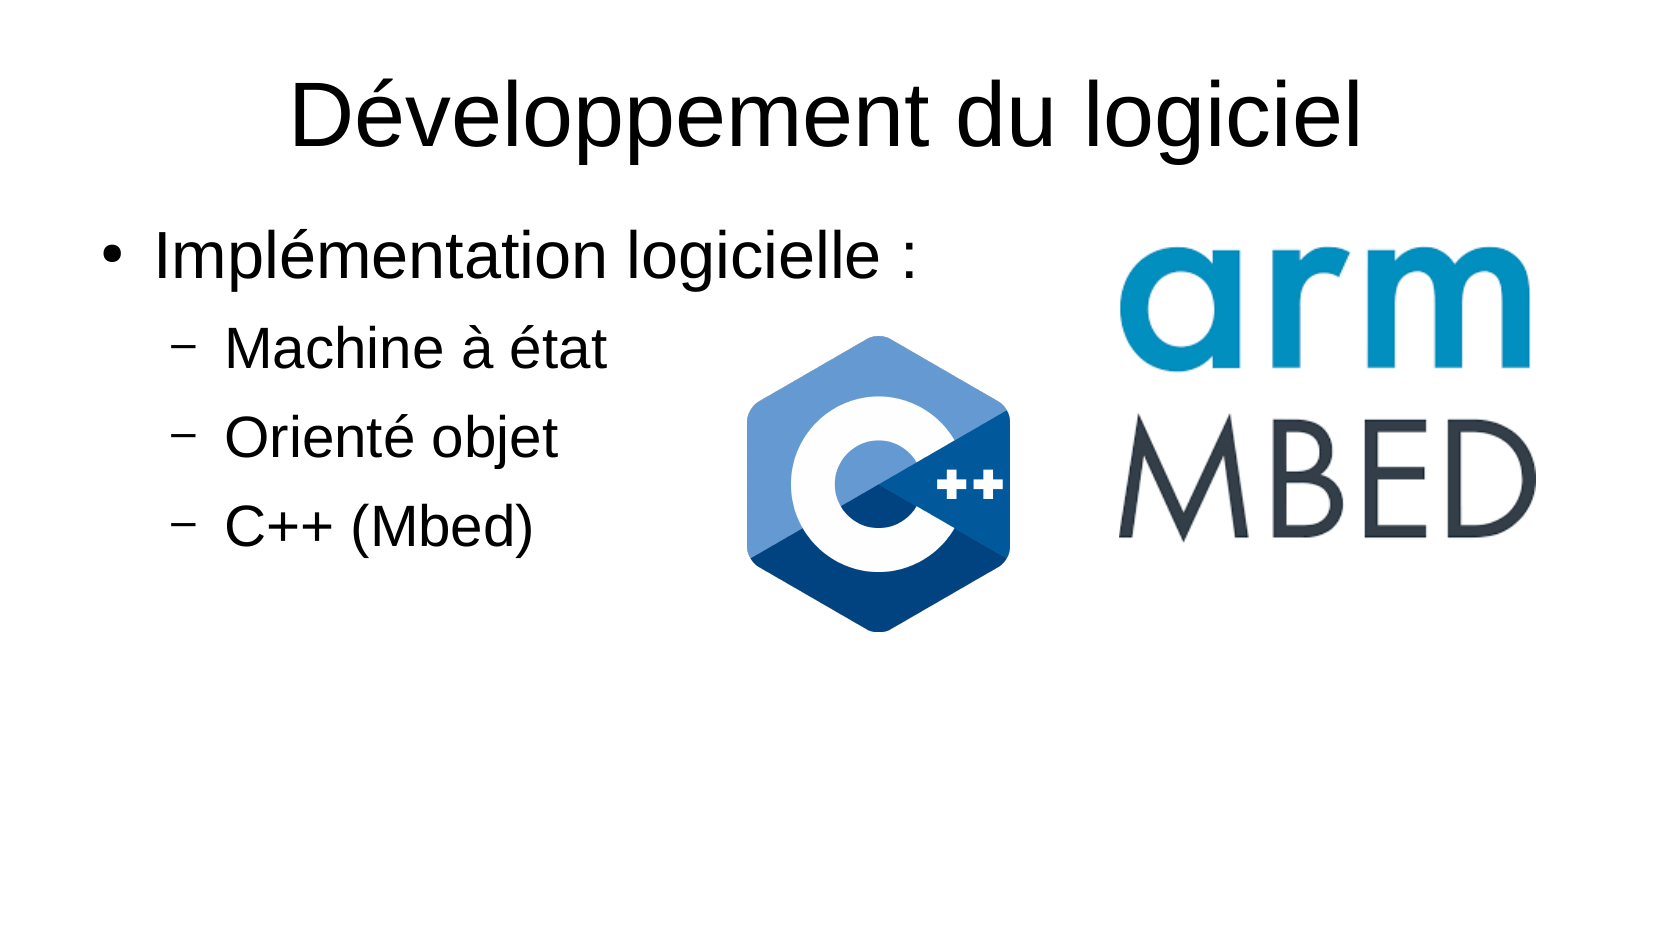

# Développement du logiciel
Implémentation logicielle :
Machine à état
Orienté objet
C++ (Mbed)